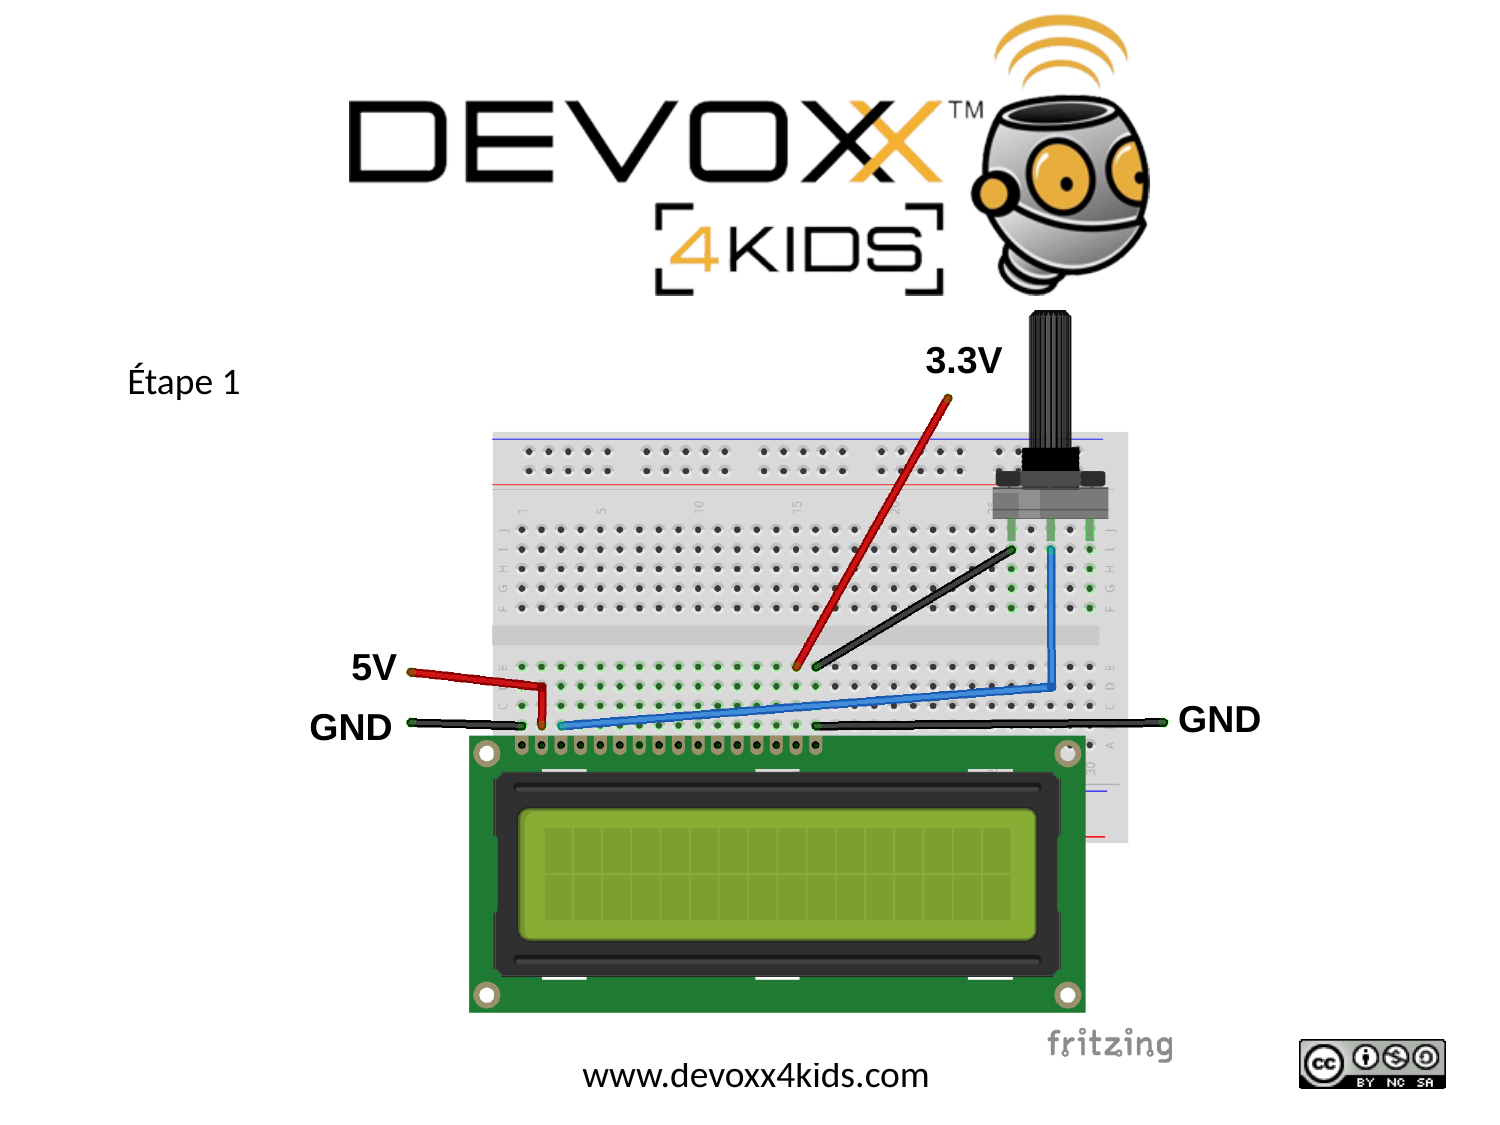

3.3V
# Étape 1
5V
GND
GND